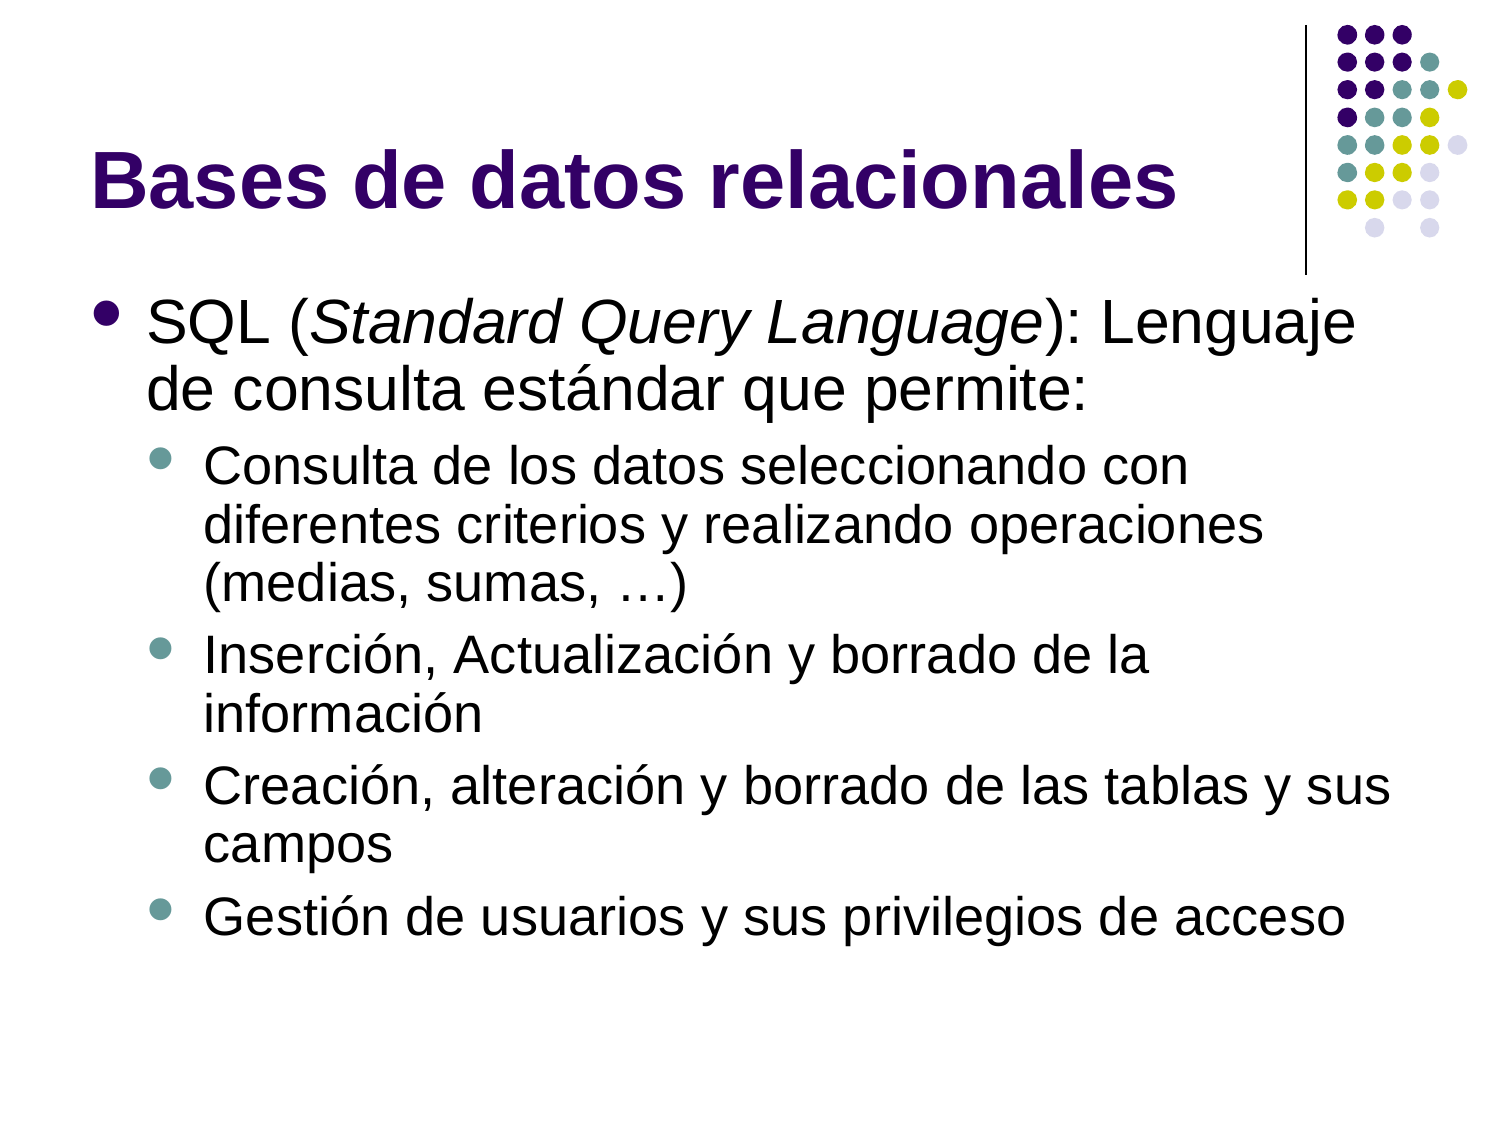

# Bases de datos relacionales
SQL (Standard Query Language): Lenguaje de consulta estándar que permite:
Consulta de los datos seleccionando con diferentes criterios y realizando operaciones (medias, sumas, …)
Inserción, Actualización y borrado de la información
Creación, alteración y borrado de las tablas y sus campos
Gestión de usuarios y sus privilegios de acceso